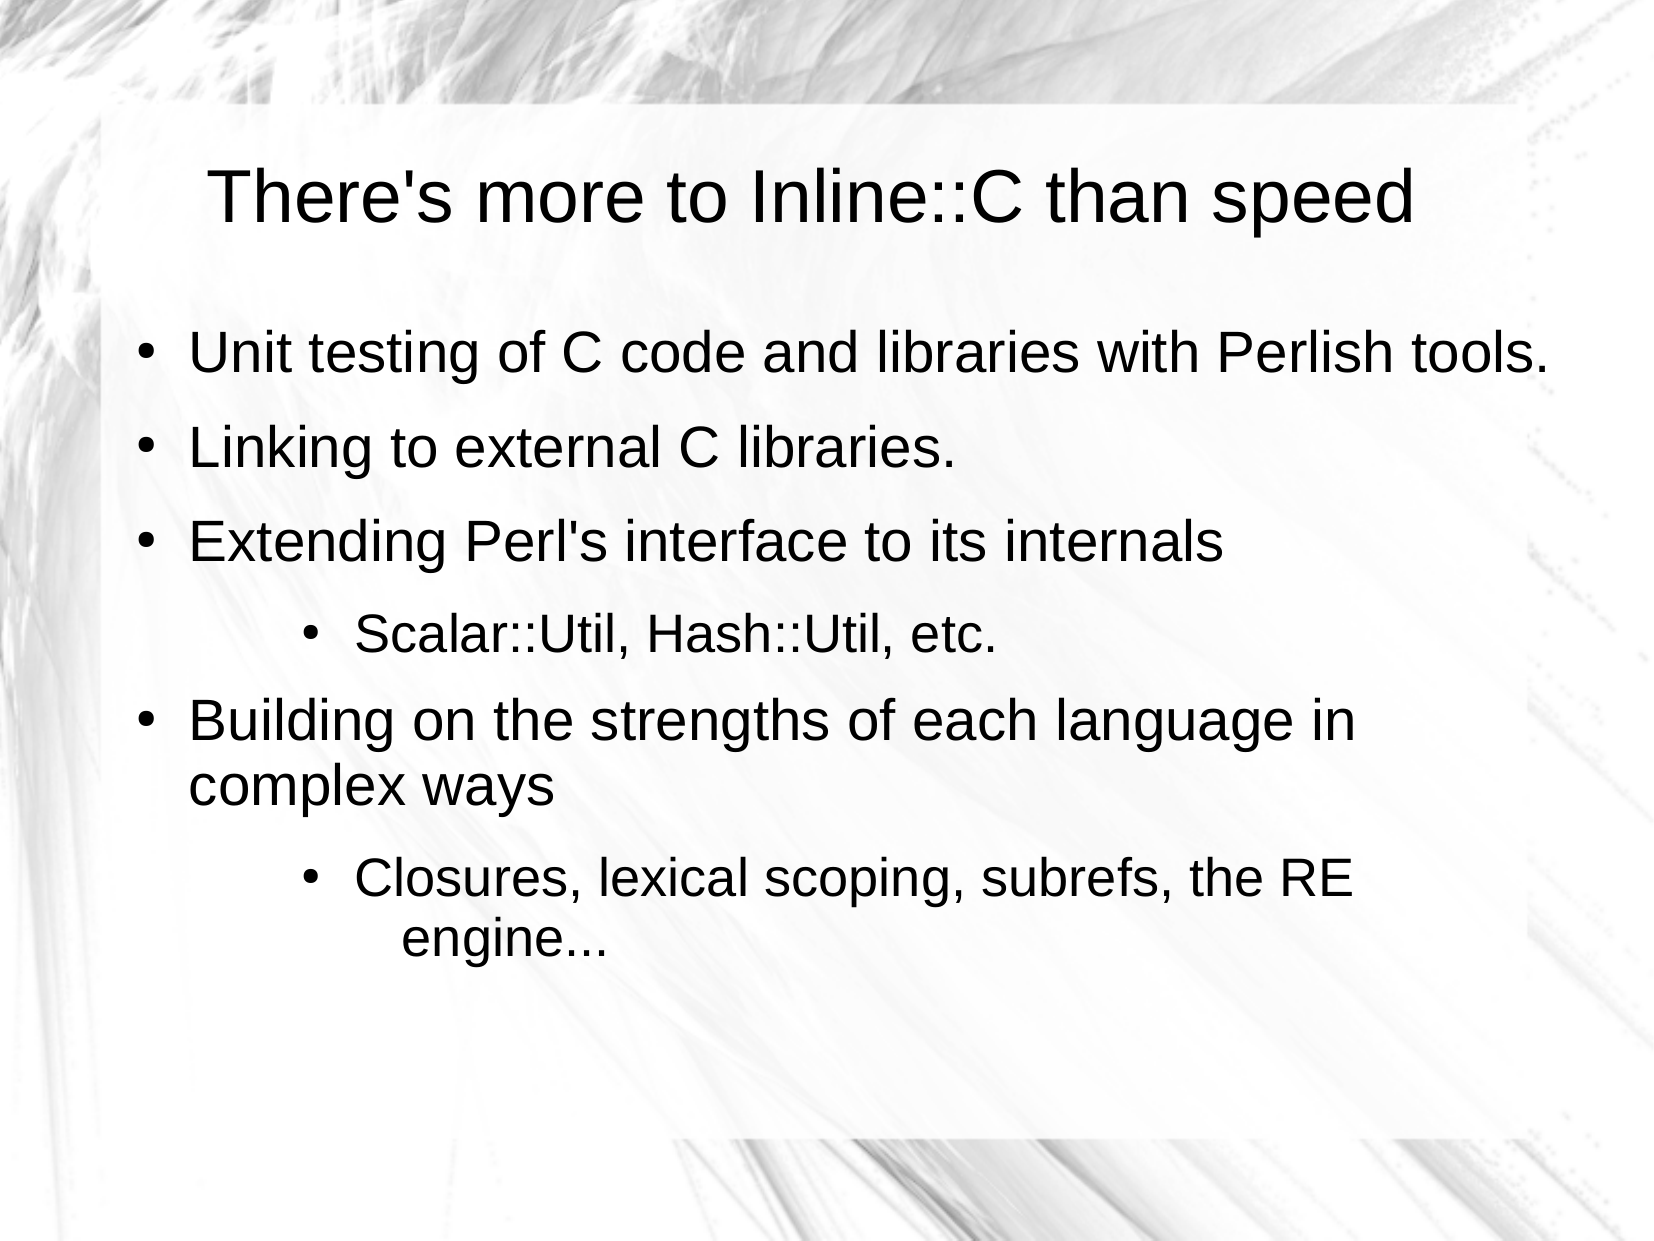

# There's more to Inline::C than speed
Unit testing of C code and libraries with Perlish tools.
Linking to external C libraries.
Extending Perl's interface to its internals
Scalar::Util, Hash::Util, etc.
Building on the strengths of each language in complex ways
Closures, lexical scoping, subrefs, the RE engine...